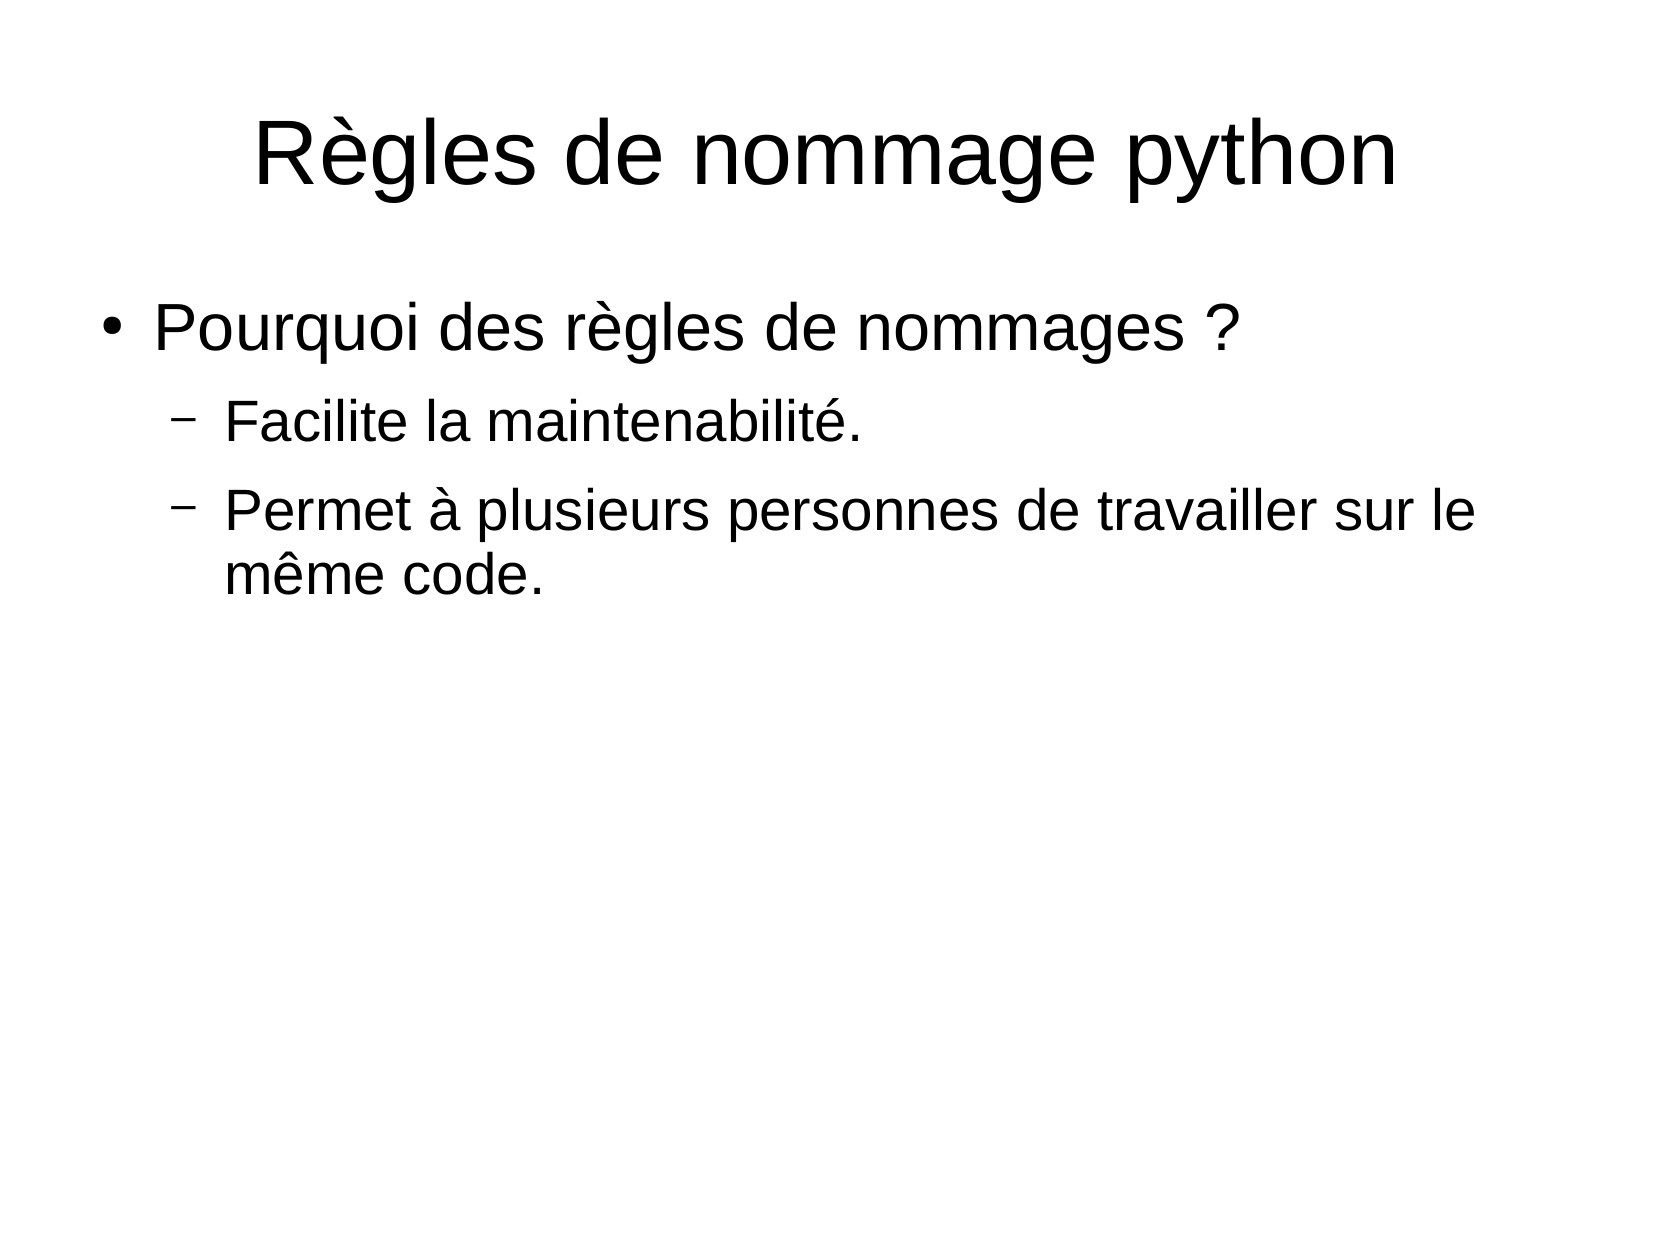

# Règles de nommage python
Pourquoi des règles de nommages ?
Facilite la maintenabilité.
Permet à plusieurs personnes de travailler sur le même code.